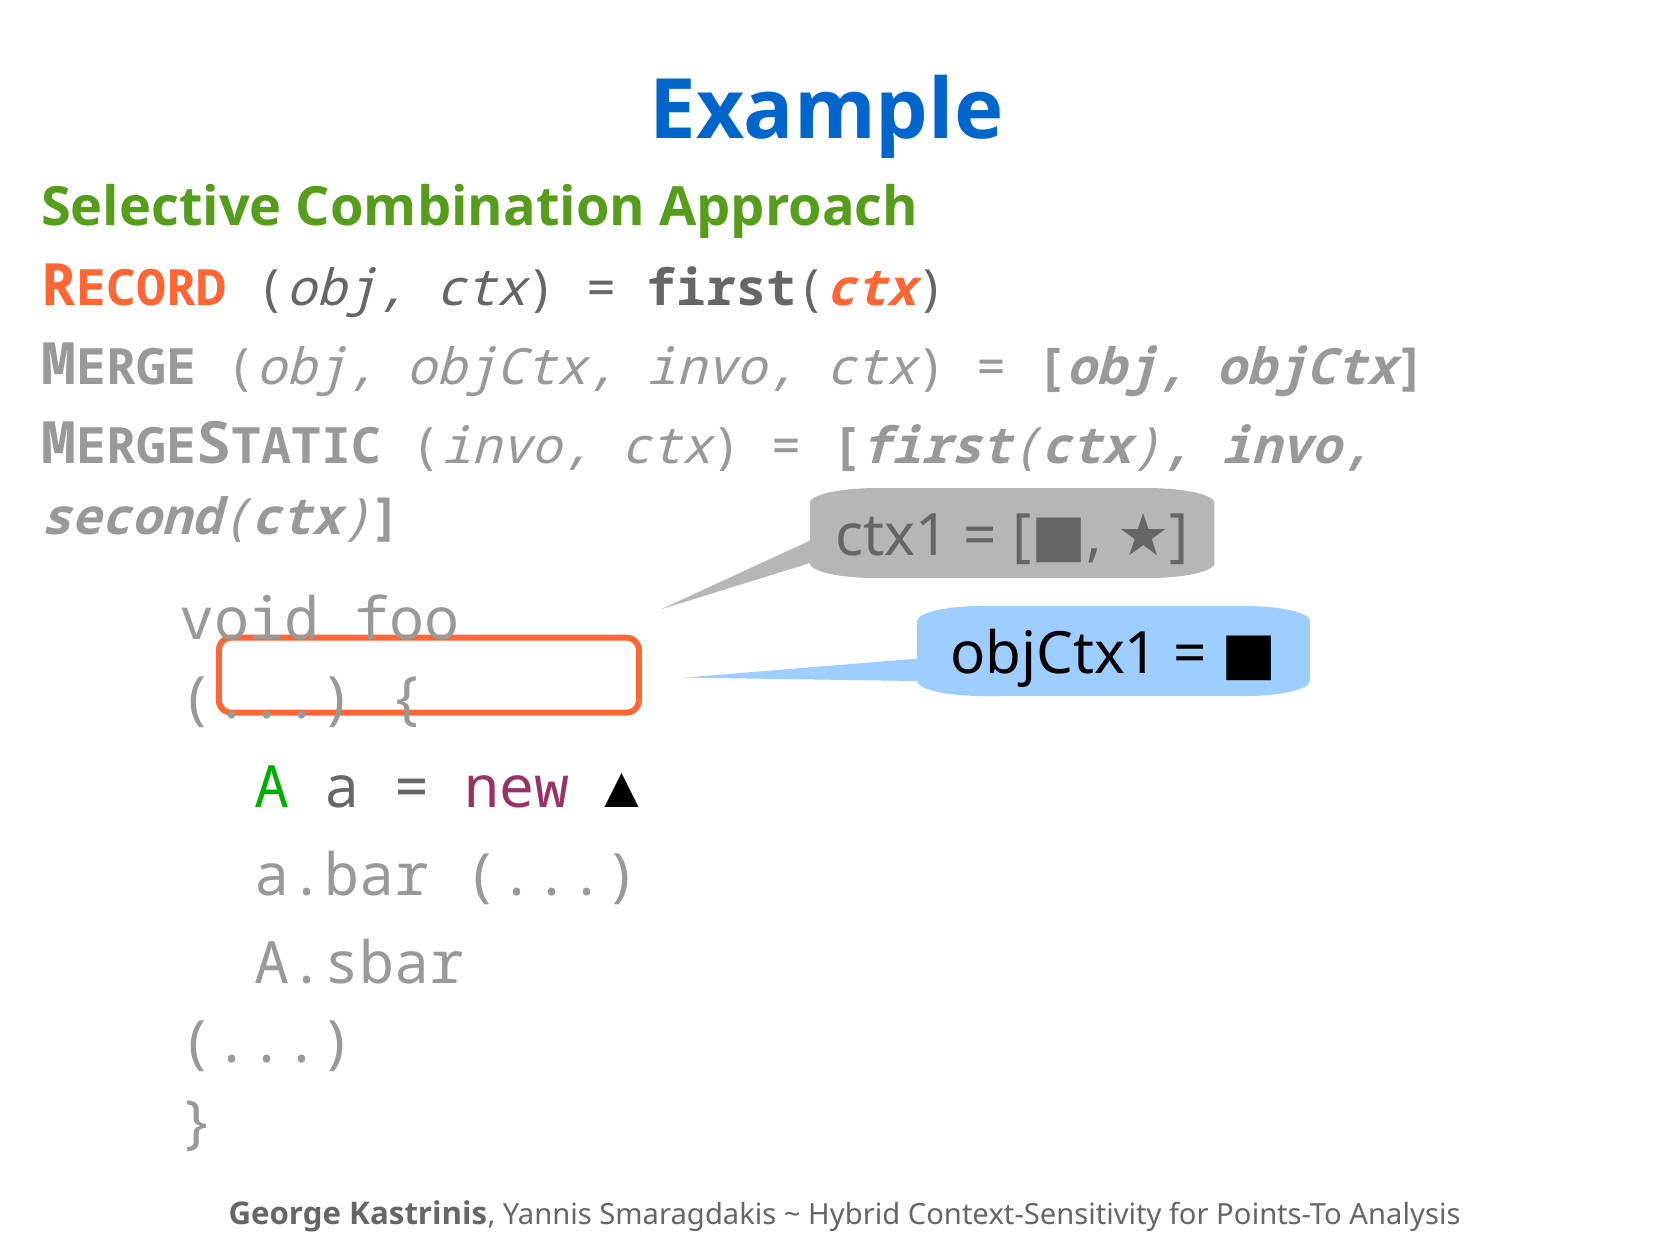

Example
Selective Combination Approach
RECORD (obj, ctx) = first(ctx)
MERGE (obj, objCtx, invo, ctx) = [obj, objCtx]
MERGESTATIC (invo, ctx) = [first(ctx), invo, second(ctx)]
ctx1 = [■, ★]
void foo (...) {
	A a = new ▲
	a.bar (...)
	A.sbar (...)
}
objCtx1 = ■